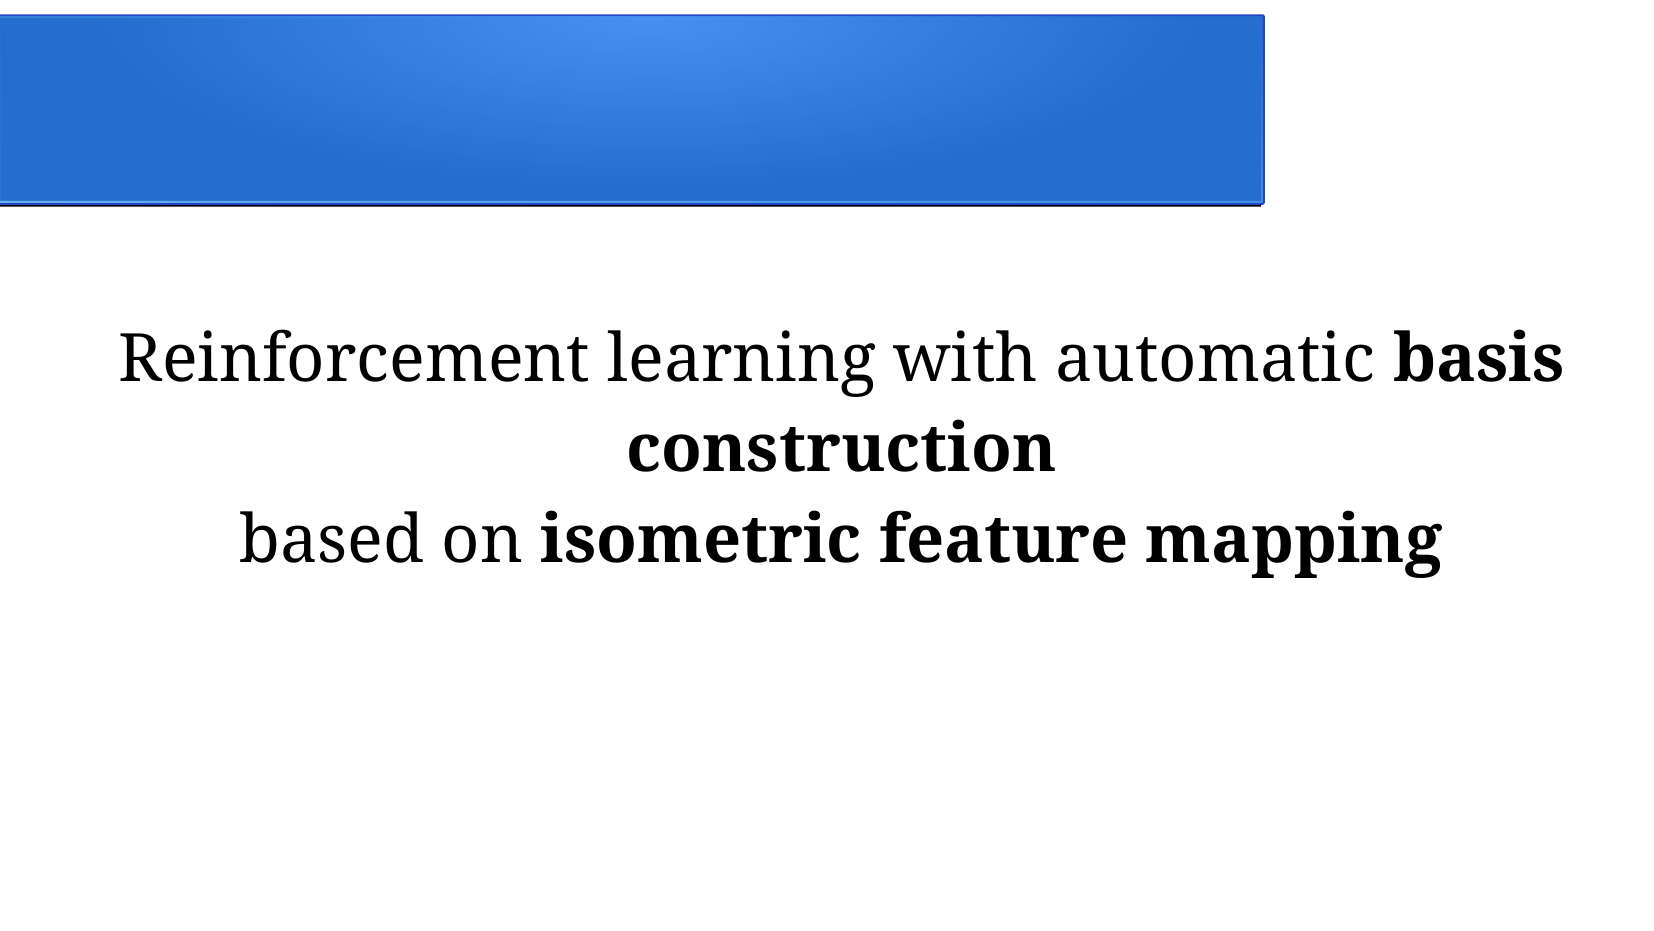

# Reinforcement learning with automatic basis construction
based on isometric feature mapping